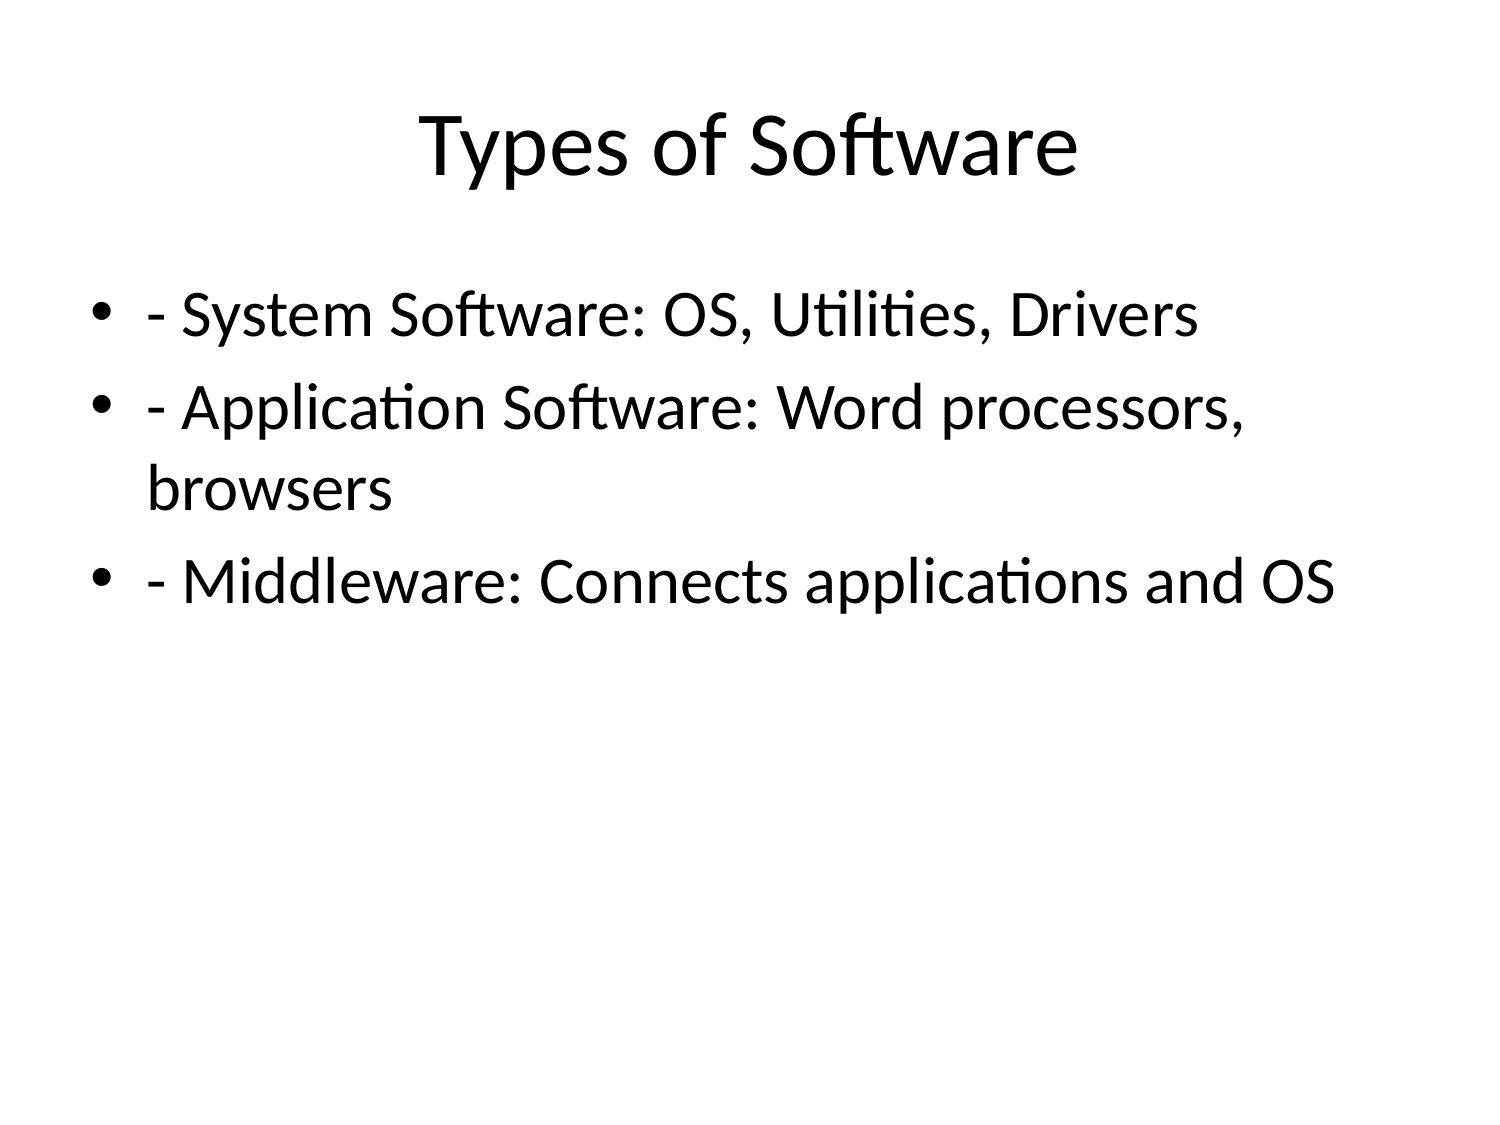

# Types of Software
- System Software: OS, Utilities, Drivers
- Application Software: Word processors, browsers
- Middleware: Connects applications and OS